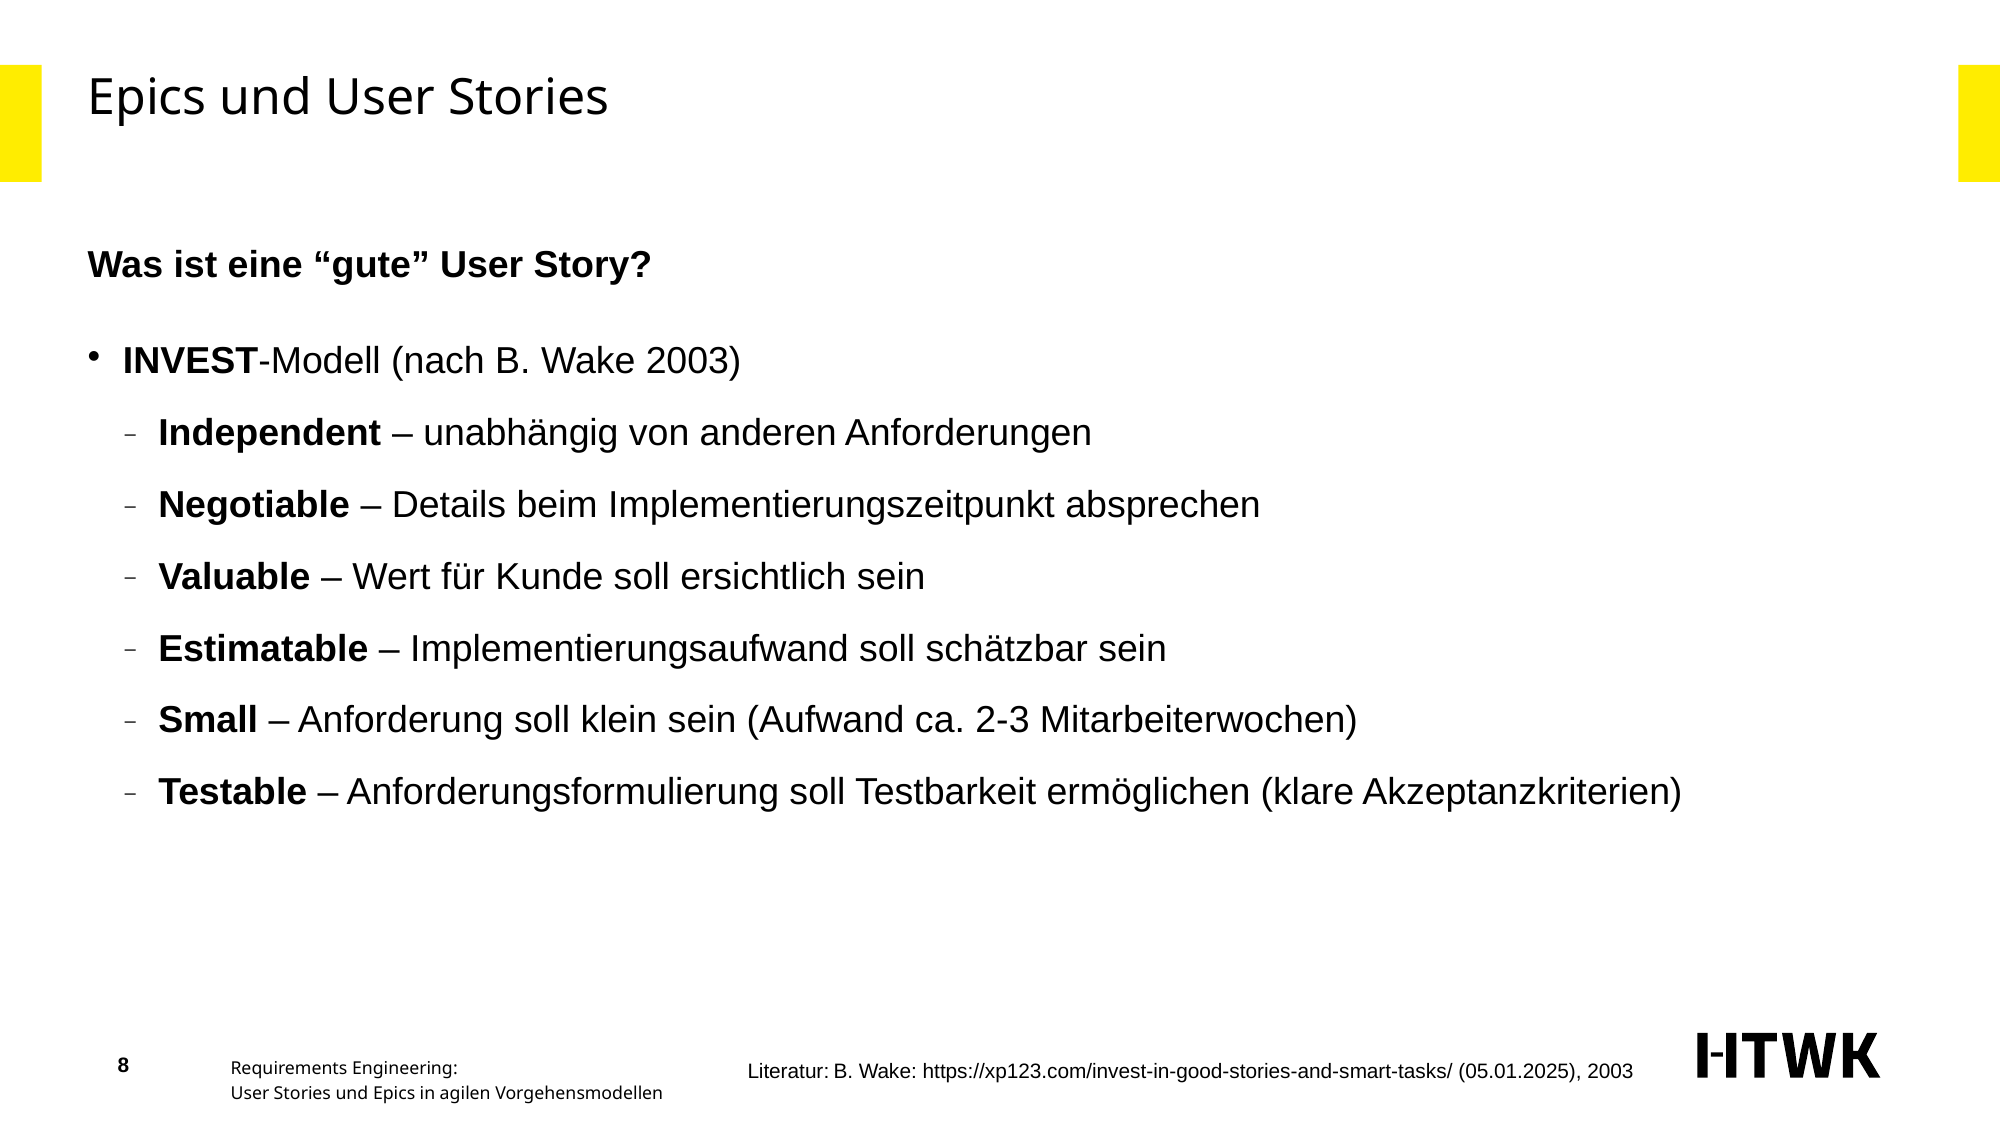

# Epics und User Stories
Was ist eine “gute” User Story?
INVEST-Modell (nach B. Wake 2003)
Independent – unabhängig von anderen Anforderungen
Negotiable – Details beim Implementierungszeitpunkt absprechen
Valuable – Wert für Kunde soll ersichtlich sein
Estimatable – Implementierungsaufwand soll schätzbar sein
Small – Anforderung soll klein sein (Aufwand ca. 2-3 Mitarbeiterwochen)
Testable – Anforderungsformulierung soll Testbarkeit ermöglichen (klare Akzeptanzkriterien)
8
Literatur: B. Wake: https://xp123.com/invest-in-good-stories-and-smart-tasks/ (05.01.2025), 2003